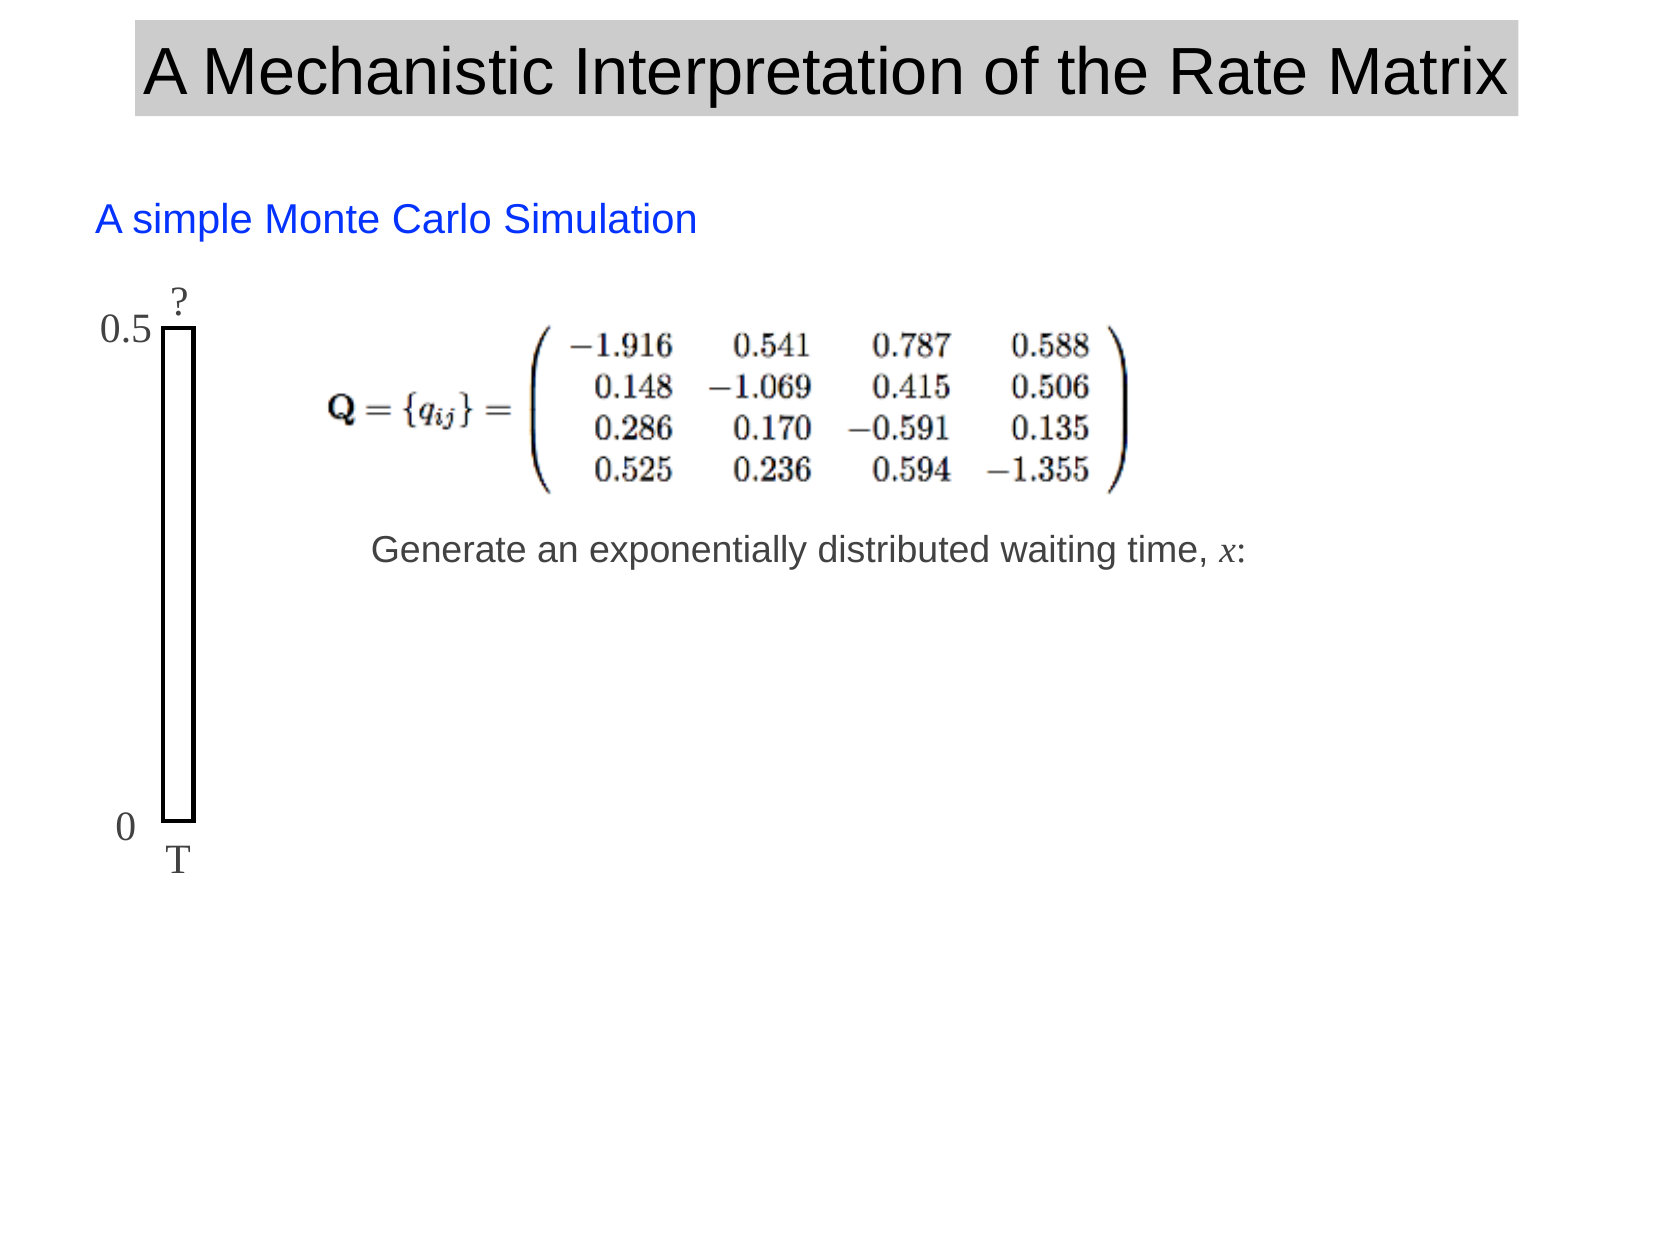

A Mechanistic Interpretation of the Rate Matrix
A simple Monte Carlo Simulation
?
0.5
Generate an exponentially distributed waiting time, x:
0
T